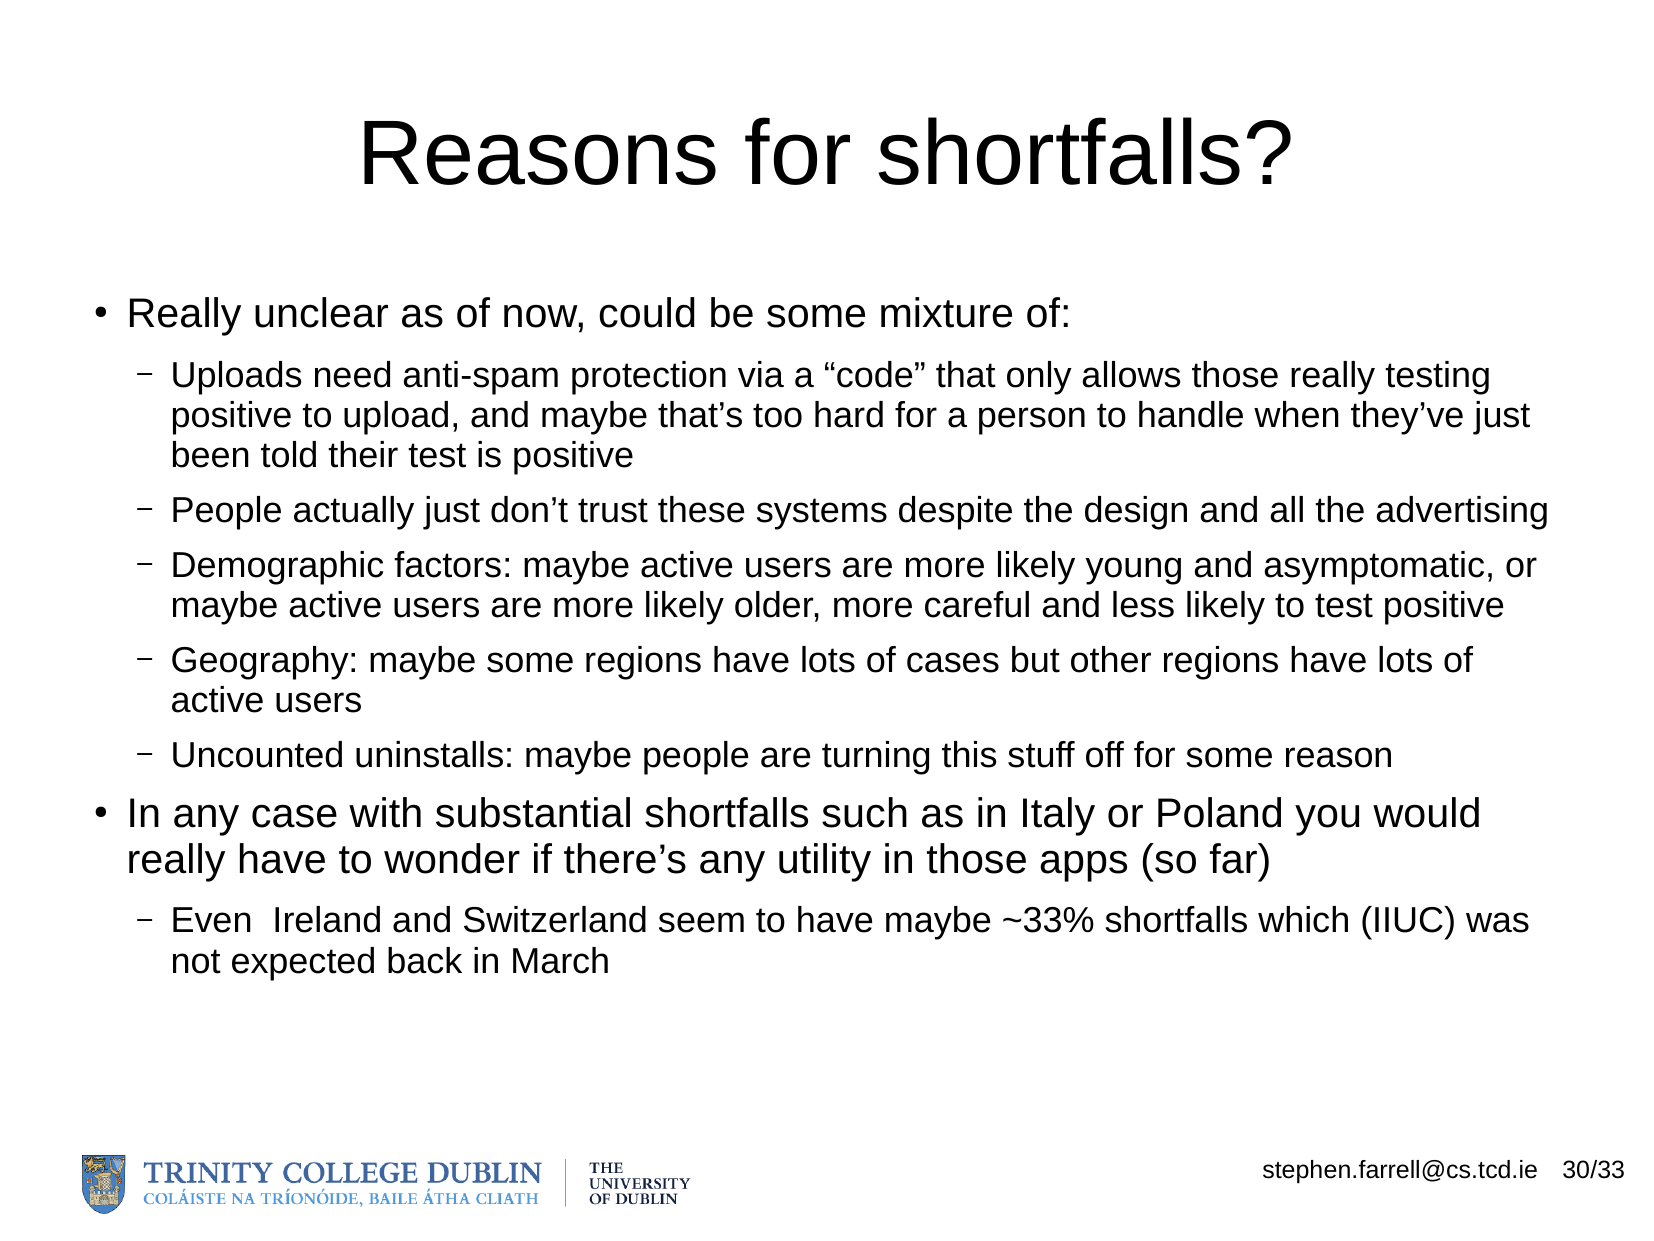

# Reasons for shortfalls?
Really unclear as of now, could be some mixture of:
Uploads need anti-spam protection via a “code” that only allows those really testing positive to upload, and maybe that’s too hard for a person to handle when they’ve just been told their test is positive
People actually just don’t trust these systems despite the design and all the advertising
Demographic factors: maybe active users are more likely young and asymptomatic, or maybe active users are more likely older, more careful and less likely to test positive
Geography: maybe some regions have lots of cases but other regions have lots of active users
Uncounted uninstalls: maybe people are turning this stuff off for some reason
In any case with substantial shortfalls such as in Italy or Poland you would really have to wonder if there’s any utility in those apps (so far)
Even Ireland and Switzerland seem to have maybe ~33% shortfalls which (IIUC) was not expected back in March